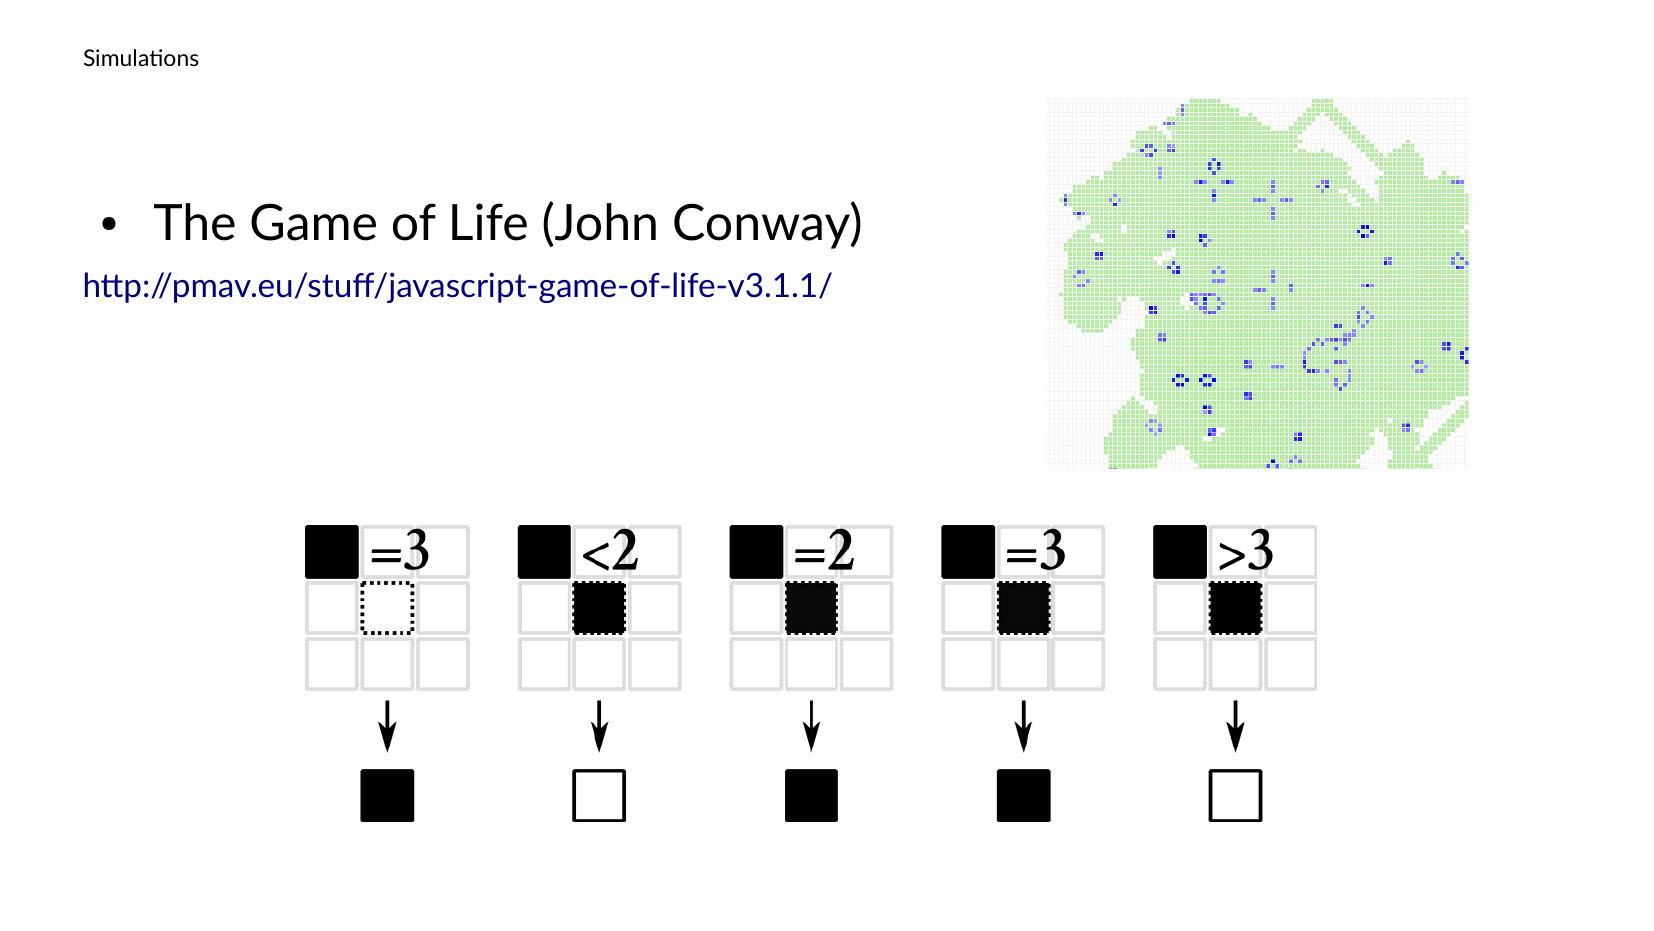

# Simulations
The Game of Life (John Conway)
http://pmav.eu/stuff/javascript-game-of-life-v3.1.1/